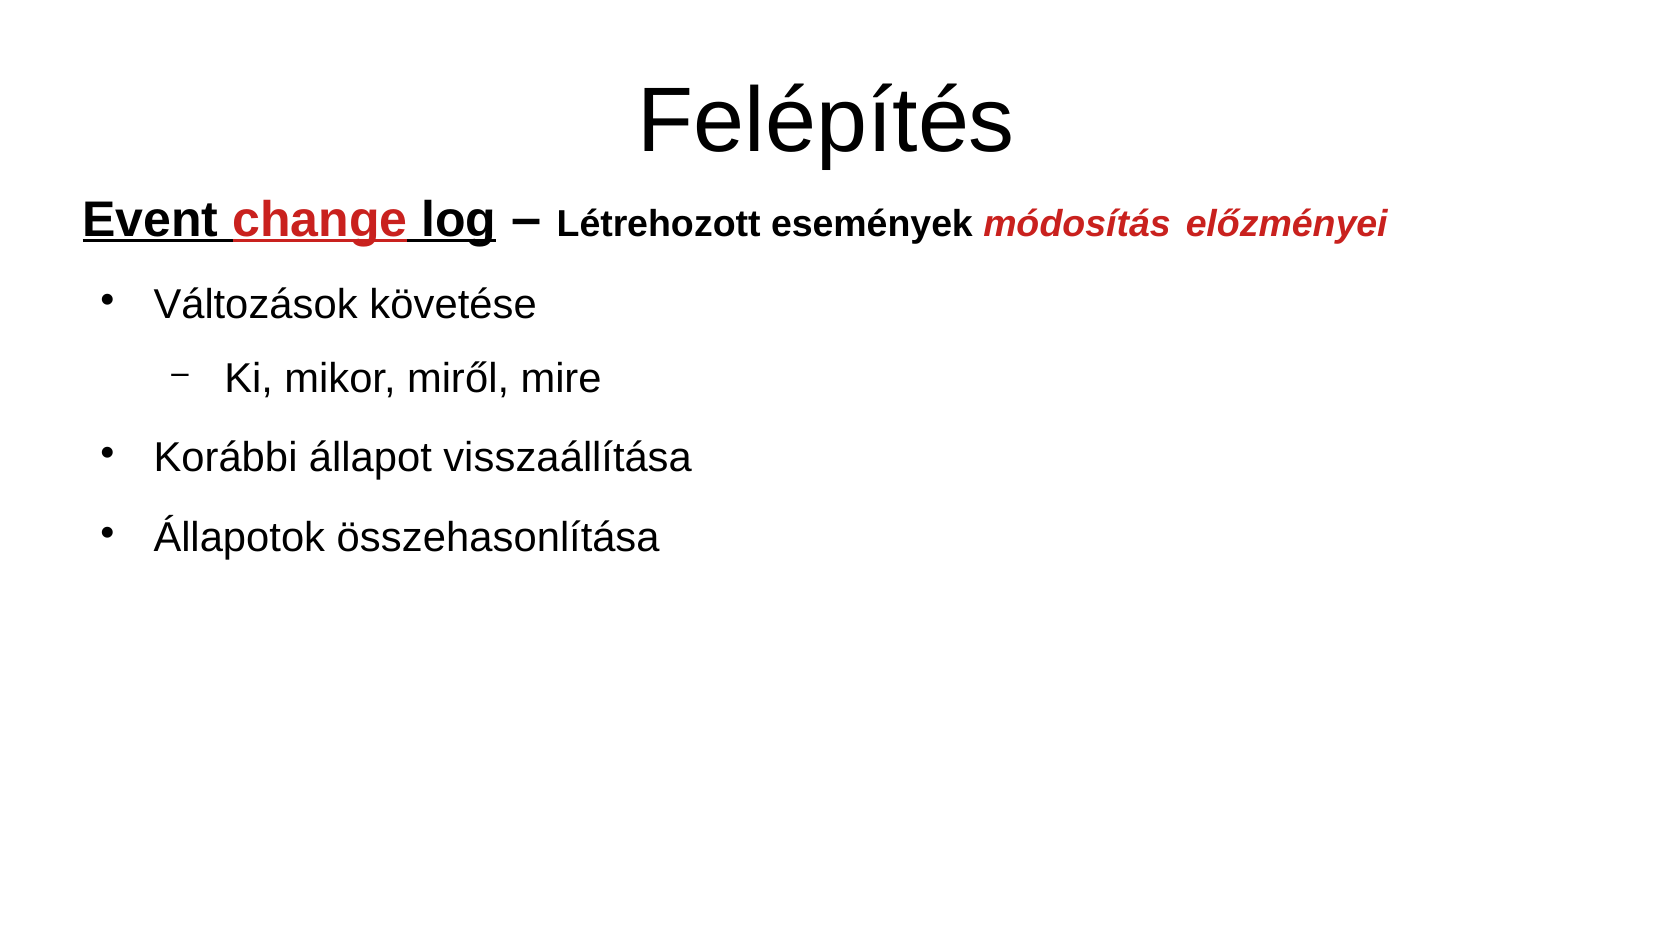

Felépítés
# Event change log – Létrehozott események módosítás előzményei
Változások követése
Ki, mikor, miről, mire
Korábbi állapot visszaállítása
Állapotok összehasonlítása